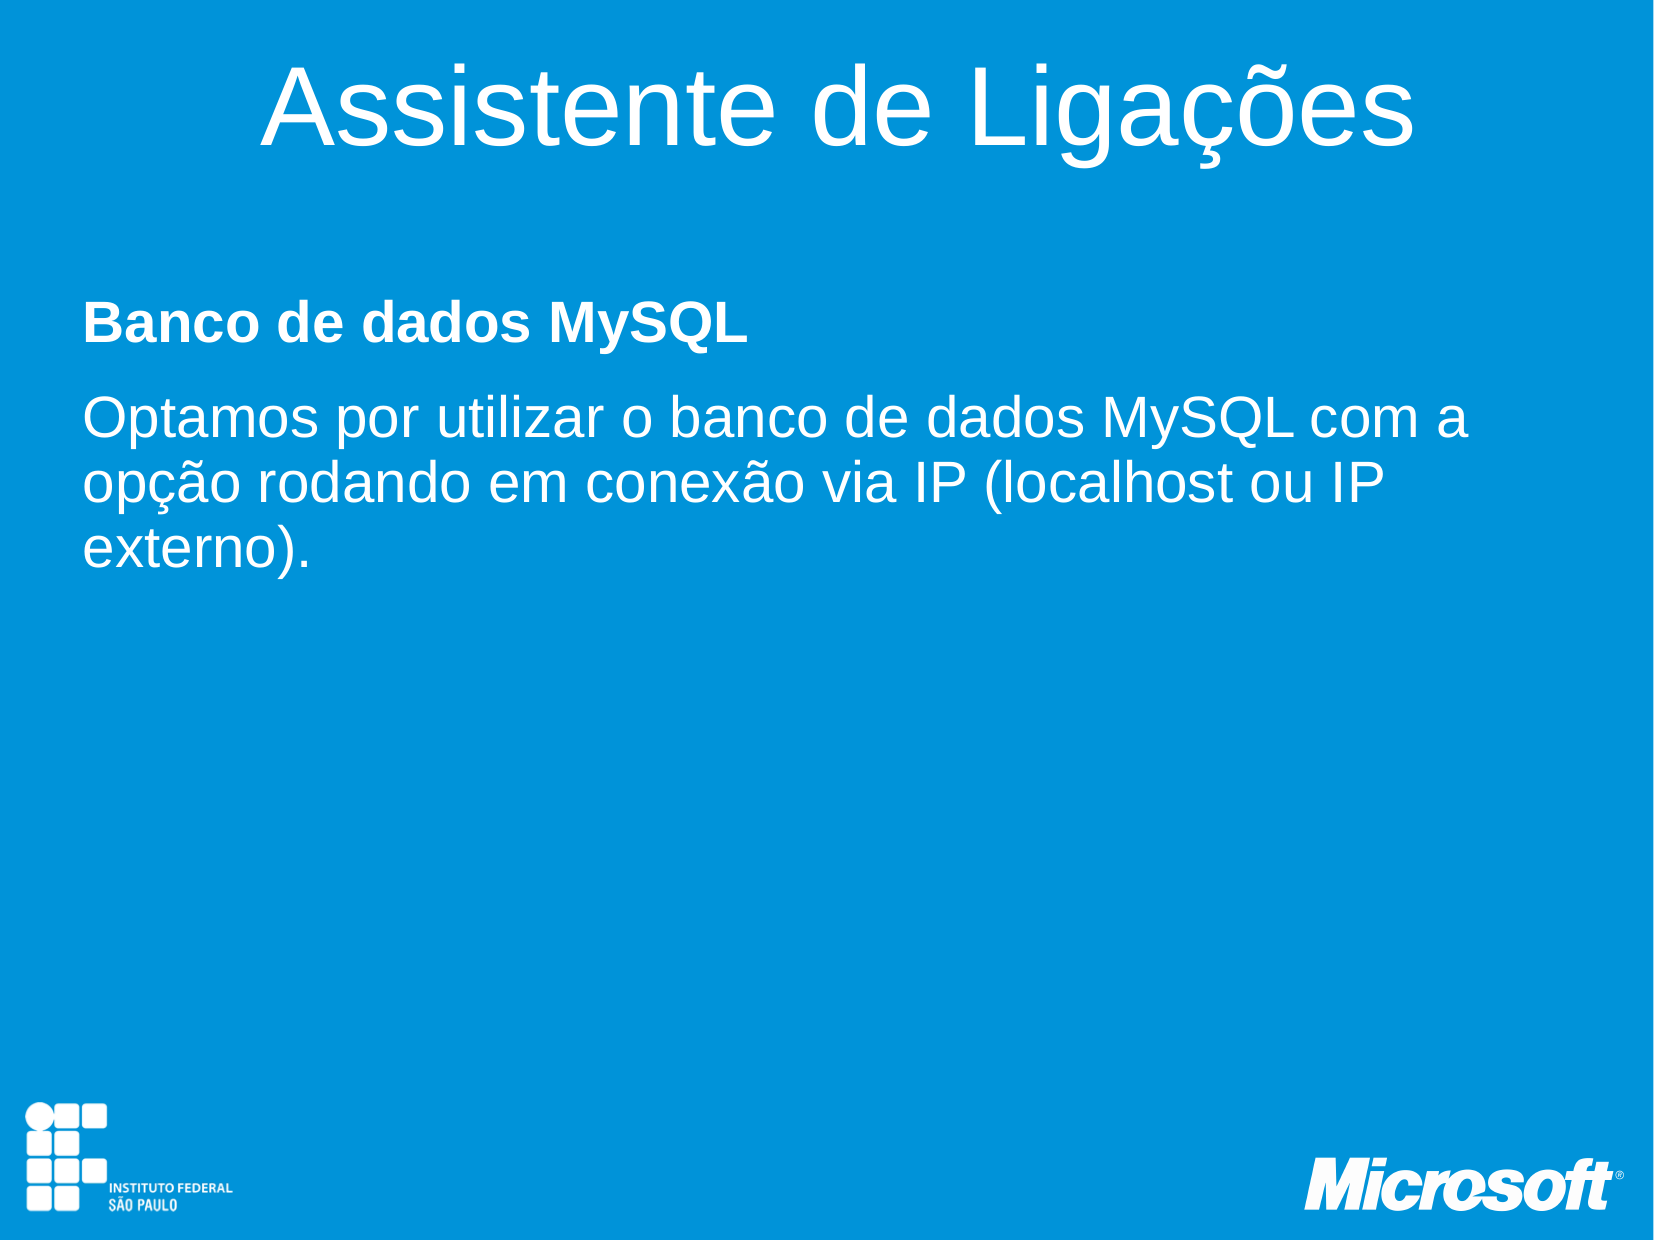

Assistente de Ligações
# Banco de dados MySQL
Optamos por utilizar o banco de dados MySQL com a opção rodando em conexão via IP (localhost ou IP externo).